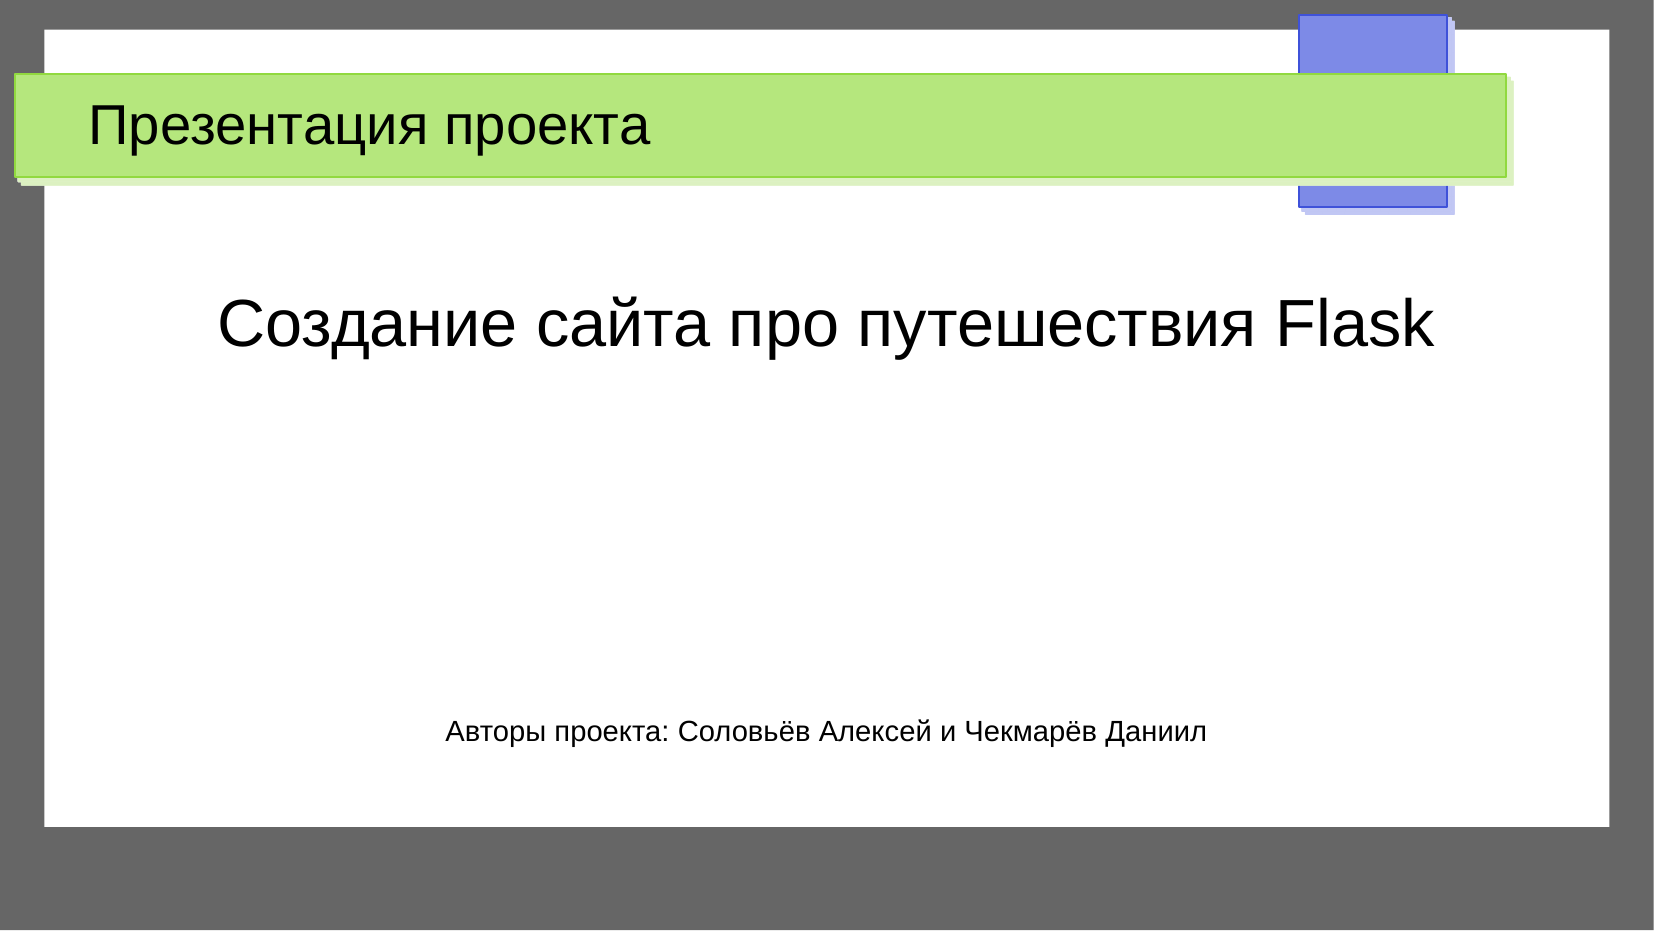

# Презентация проекта
Создание сайта про путешествия Flask
Авторы проекта: Соловьёв Алексей и Чекмарёв Даниил